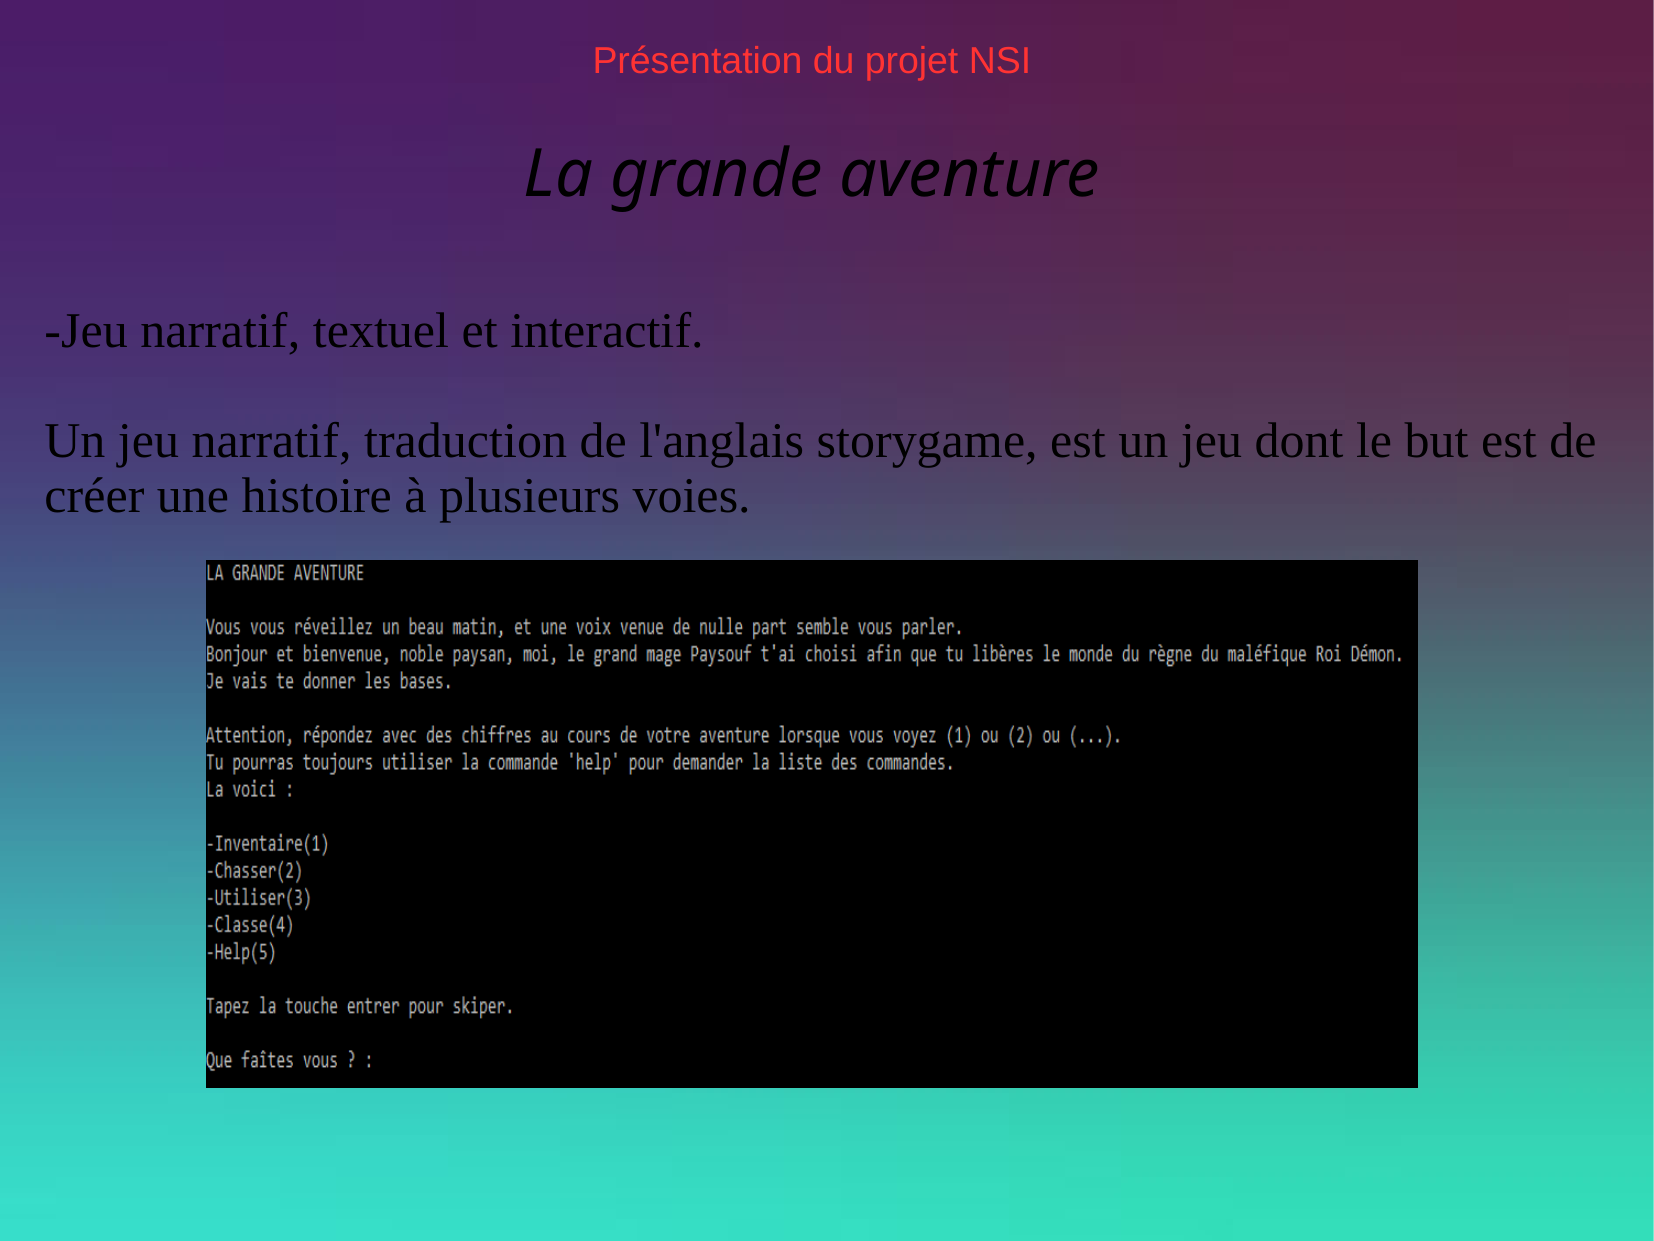

Présentation du projet NSI
La grande aventure
-Jeu narratif, textuel et interactif.
Un jeu narratif, traduction de l'anglais storygame, est un jeu dont le but est de créer une histoire à plusieurs voies.